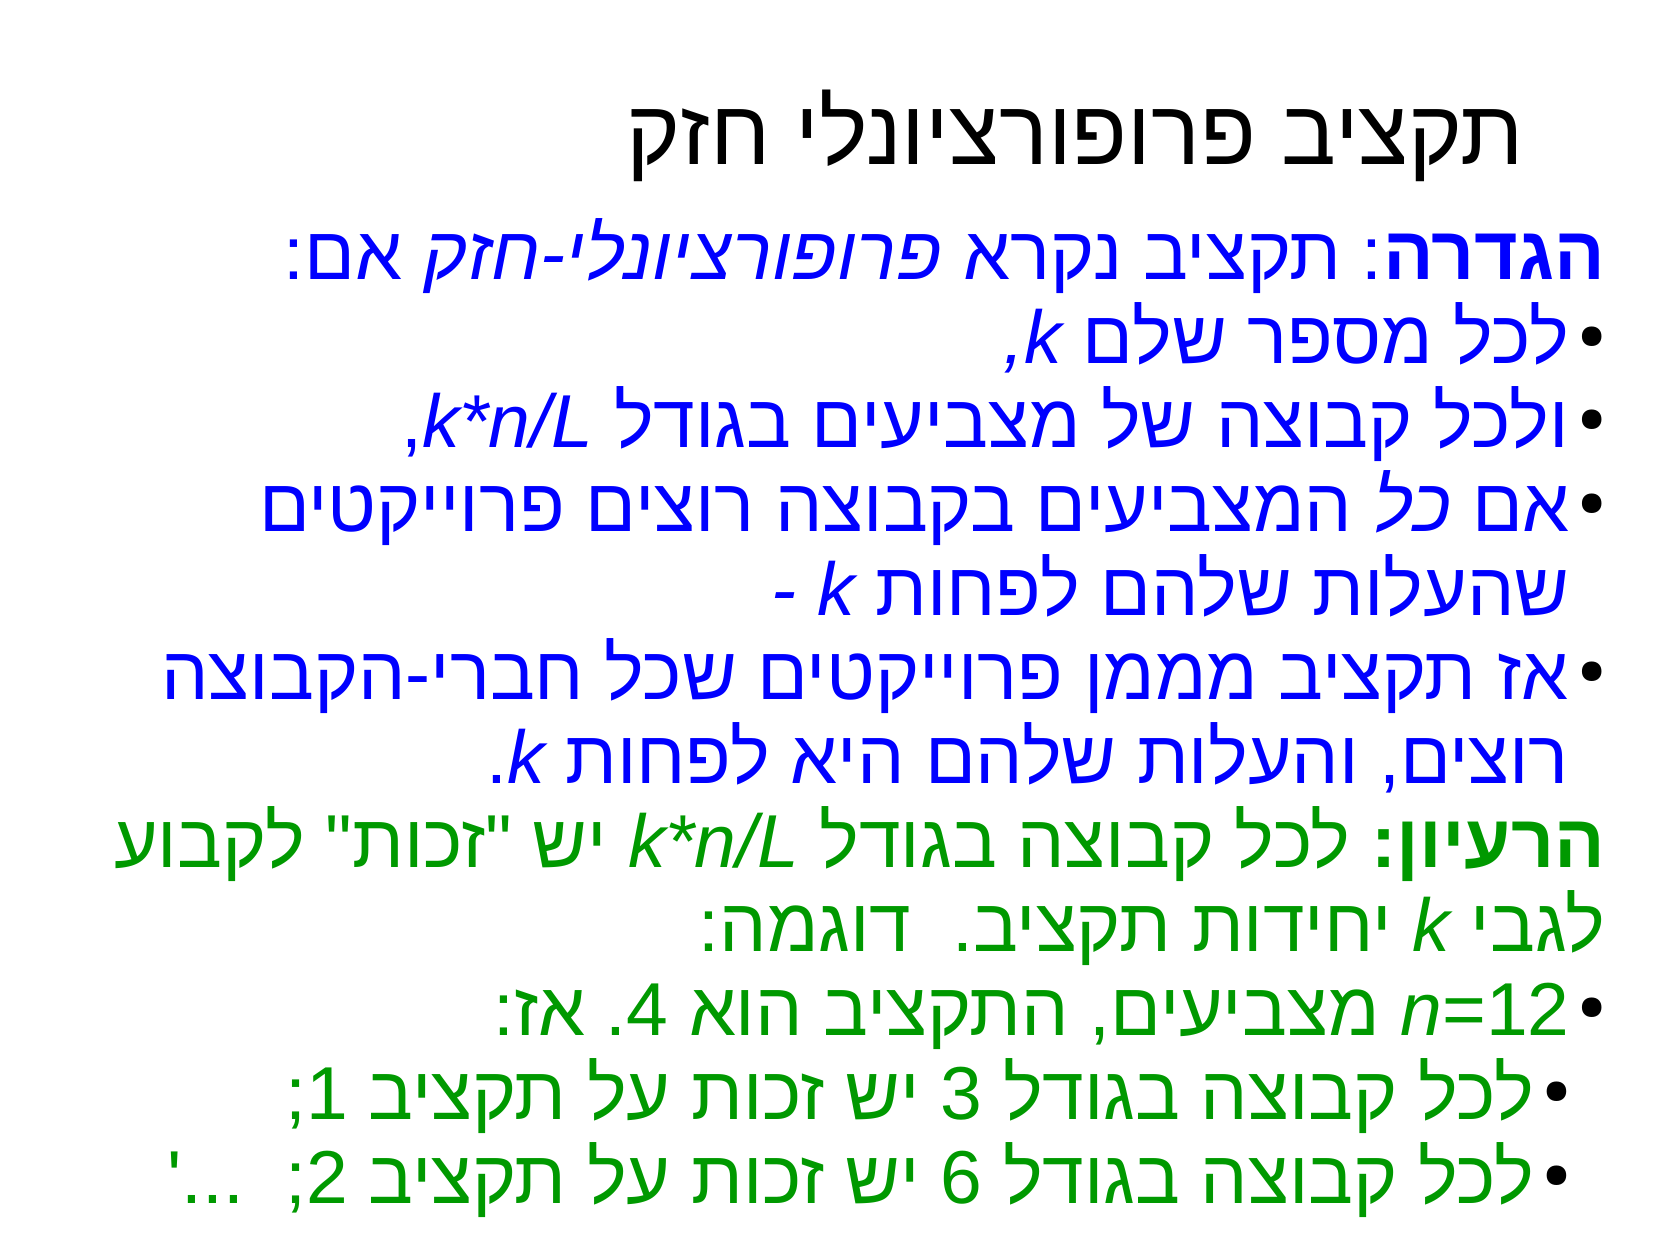

# תקציב פרופורציונלי חזק
הגדרה: תקציב נקרא פרופורציונלי-חזק אם:
לכל מספר שלם k,
ולכל קבוצה של מצביעים בגודל k*n/L,
אם כל המצביעים בקבוצה רוצים פרוייקטים שהעלות שלהם לפחות k -
אז תקציב מממן פרוייקטים שכל חברי-הקבוצה רוצים, והעלות שלהם היא לפחות k.
הרעיון: לכל קבוצה בגודל k*n/L יש "זכות" לקבוע לגבי k יחידות תקציב. דוגמה:
n=12 מצביעים, התקציב הוא 4. אז:
לכל קבוצה בגודל 3 יש זכות על תקציב 1;
לכל קבוצה בגודל 6 יש זכות על תקציב 2; ...'